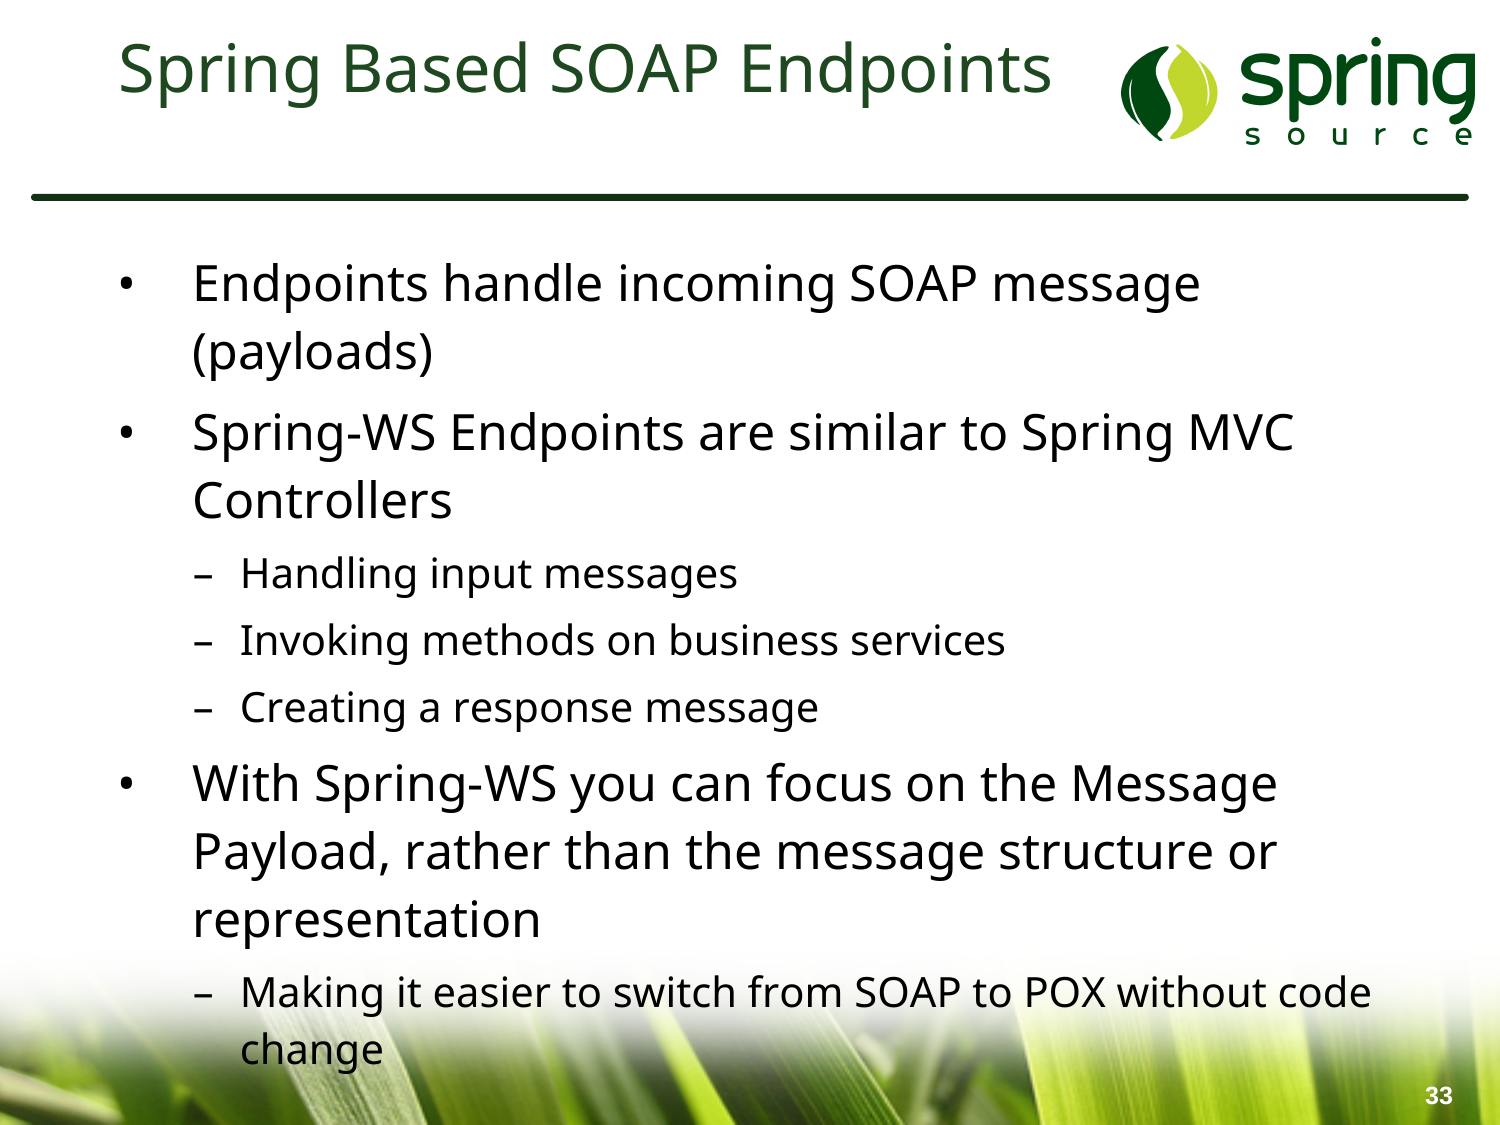

# Spring Based SOAP Endpoints
Endpoints handle incoming SOAP message (payloads)
Spring-WS Endpoints are similar to Spring MVC Controllers
Handling input messages
Invoking methods on business services
Creating a response message
With Spring-WS you can focus on the Message Payload, rather than the message structure or representation
Making it easier to switch from SOAP to POX without code change